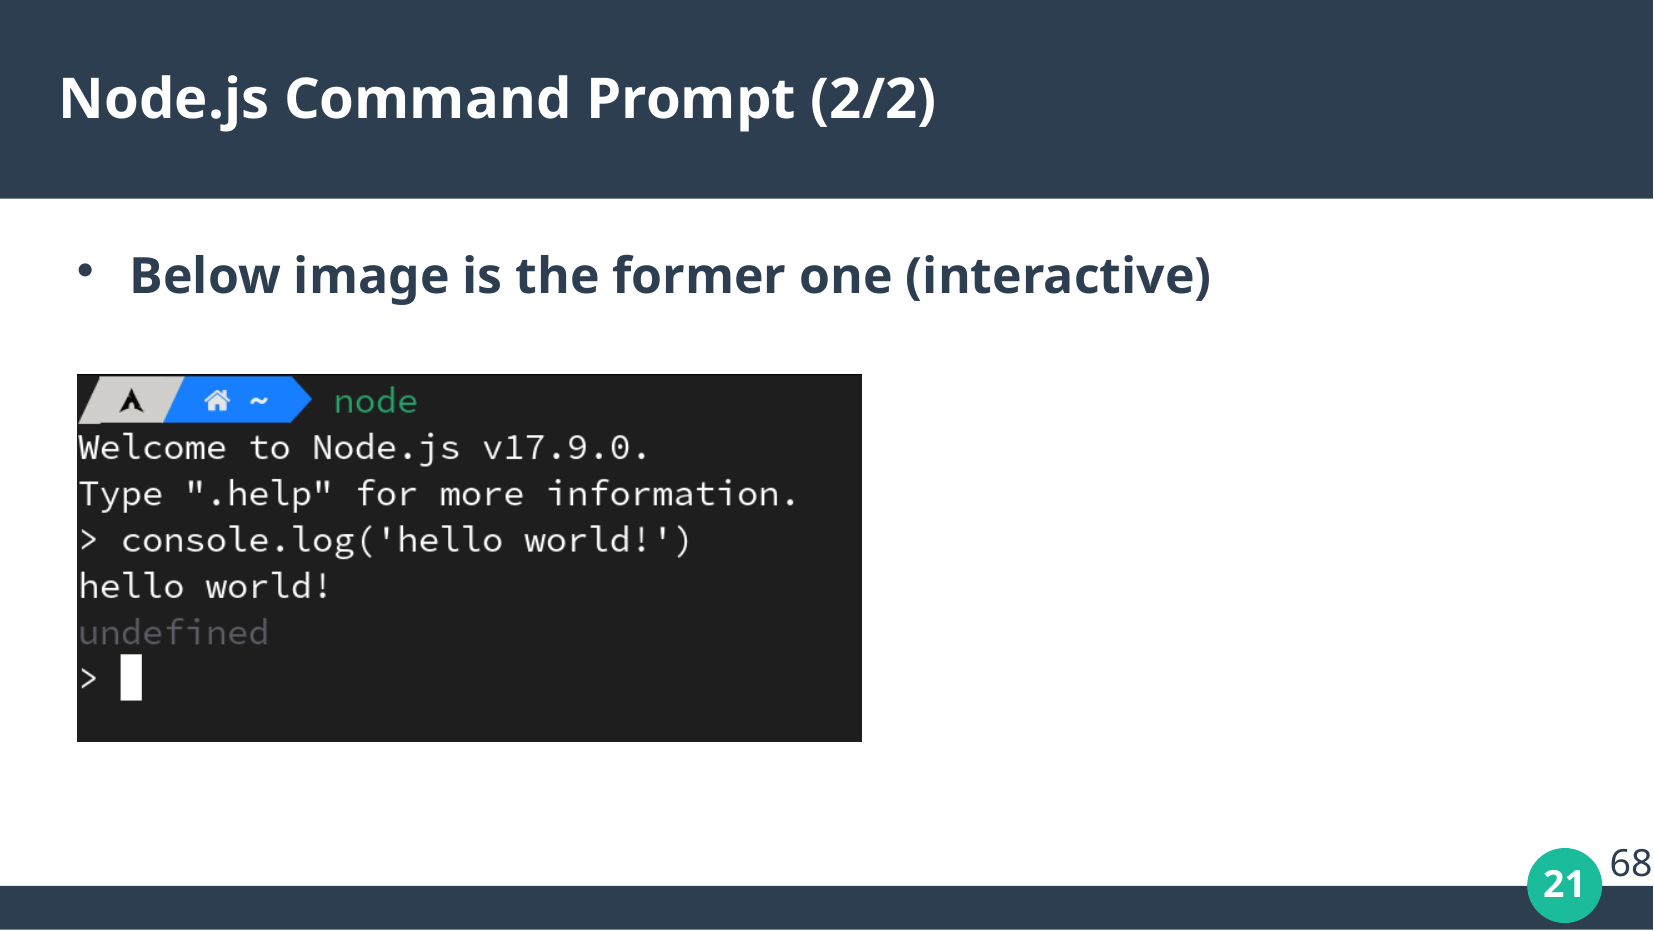

# Node.js Command Prompt (2/2)
Below image is the former one (interactive)
68